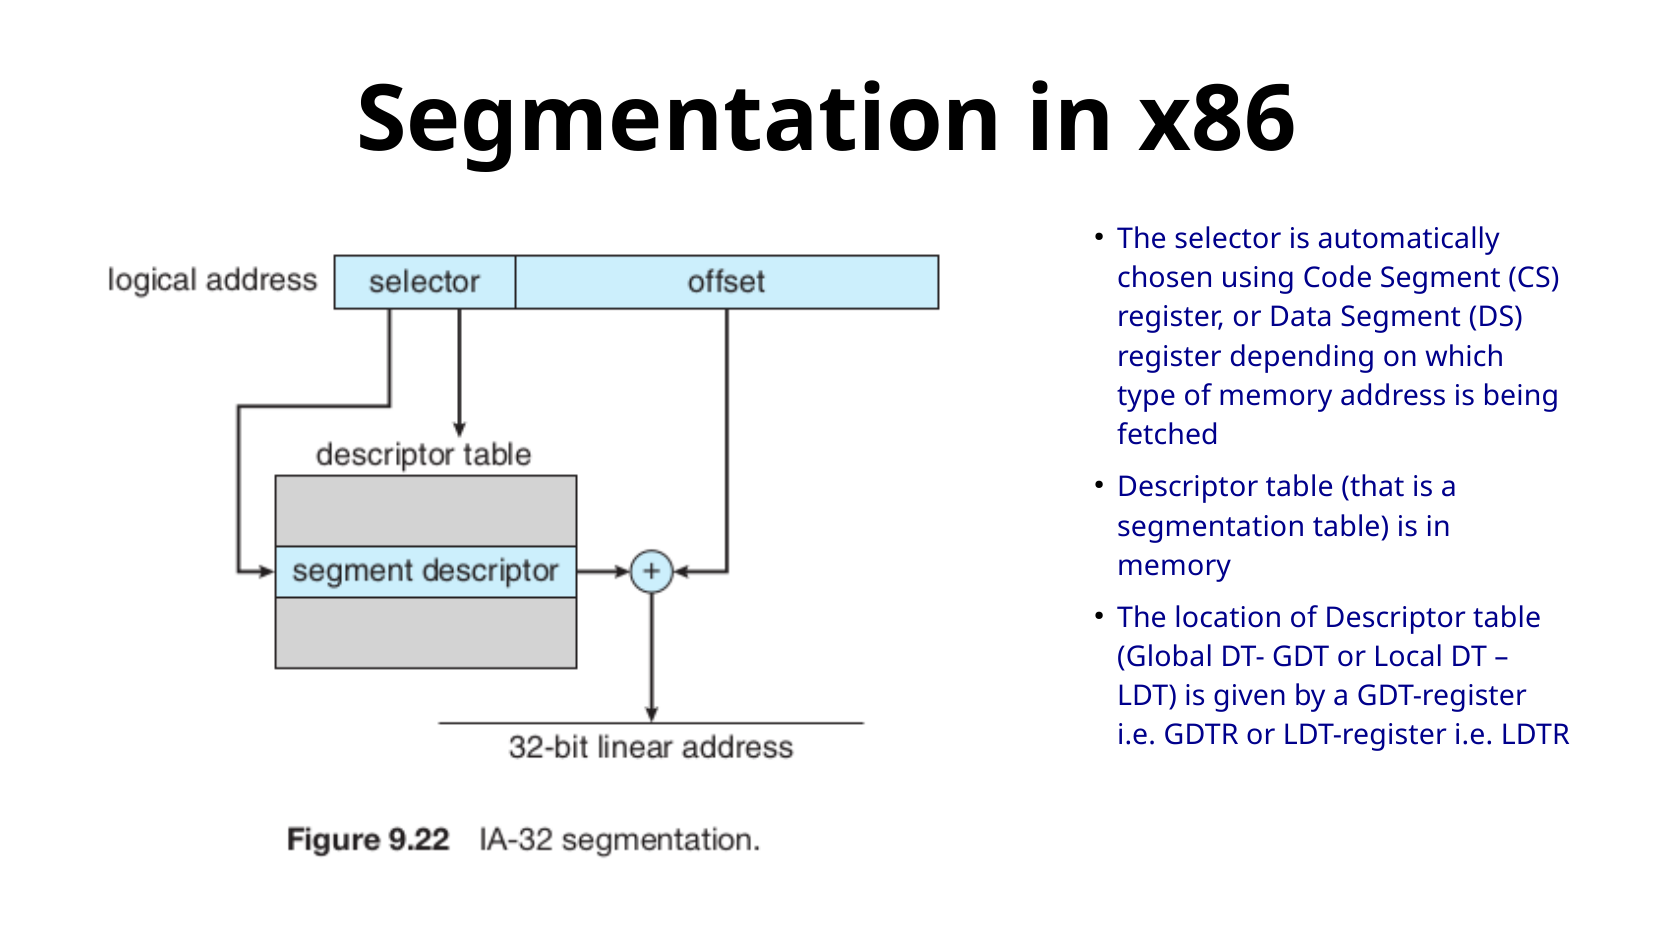

# Segmentation in x86
The selector is automatically chosen using Code Segment (CS) register, or Data Segment (DS) register depending on which type of memory address is being fetched
Descriptor table (that is a segmentation table) is in memory
The location of Descriptor table (Global DT- GDT or Local DT – LDT) is given by a GDT-register i.e. GDTR or LDT-register i.e. LDTR